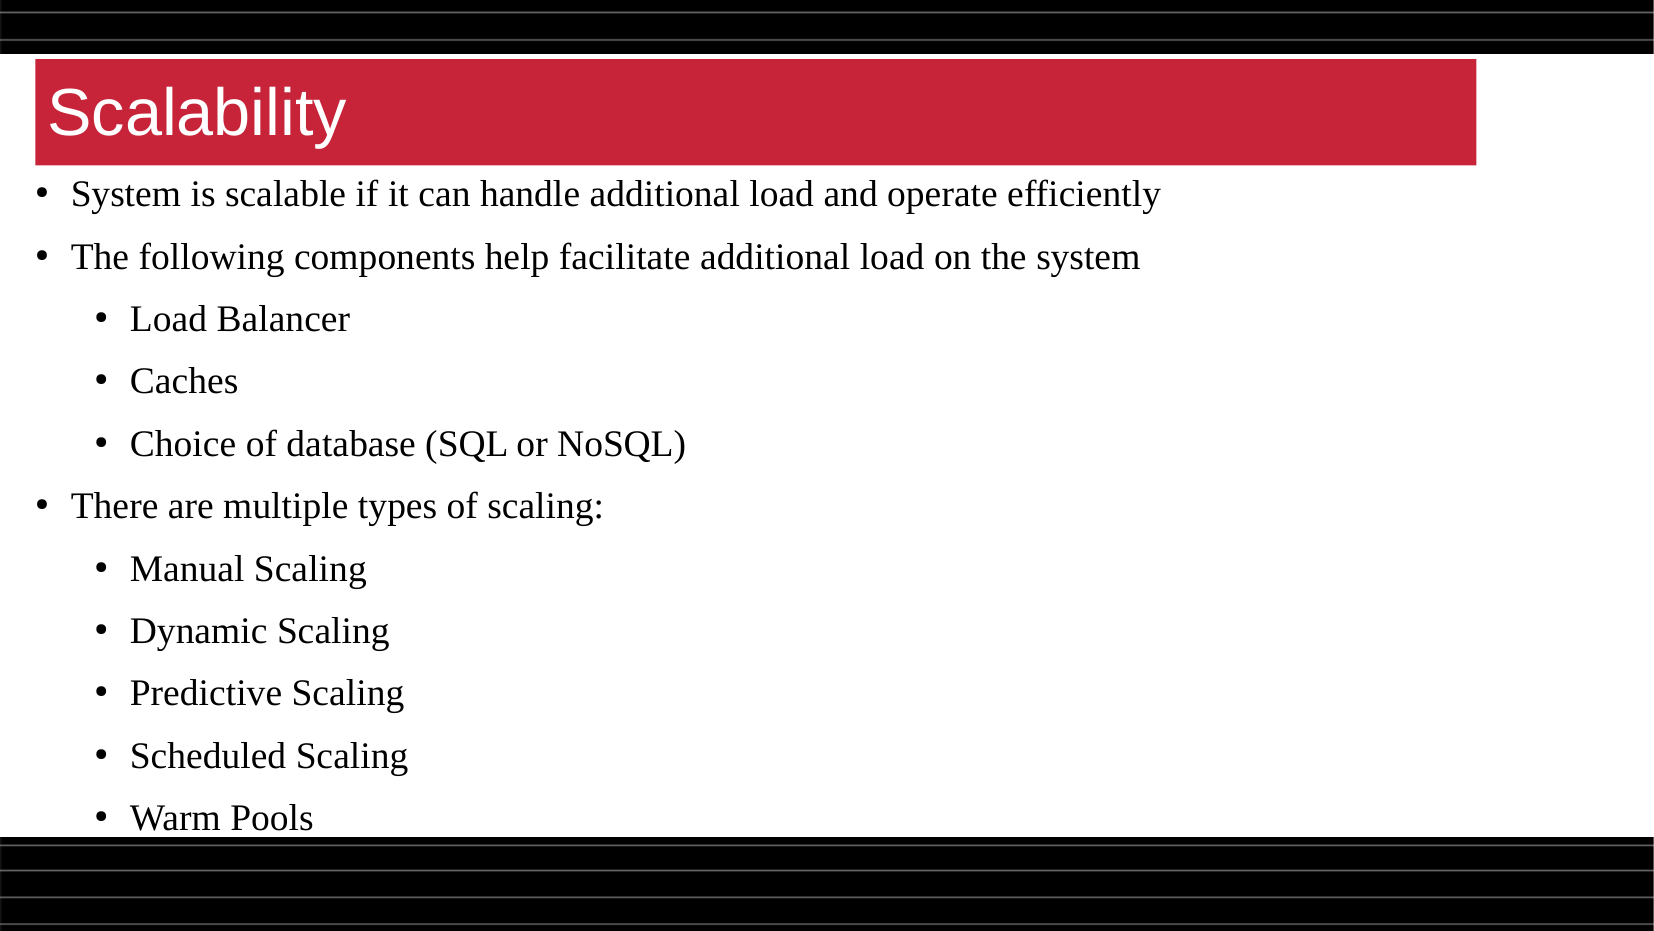

# Scalability
System is scalable if it can handle additional load and operate efficiently
The following components help facilitate additional load on the system
Load Balancer
Caches
Choice of database (SQL or NoSQL)
There are multiple types of scaling:
Manual Scaling
Dynamic Scaling
Predictive Scaling
Scheduled Scaling
Warm Pools